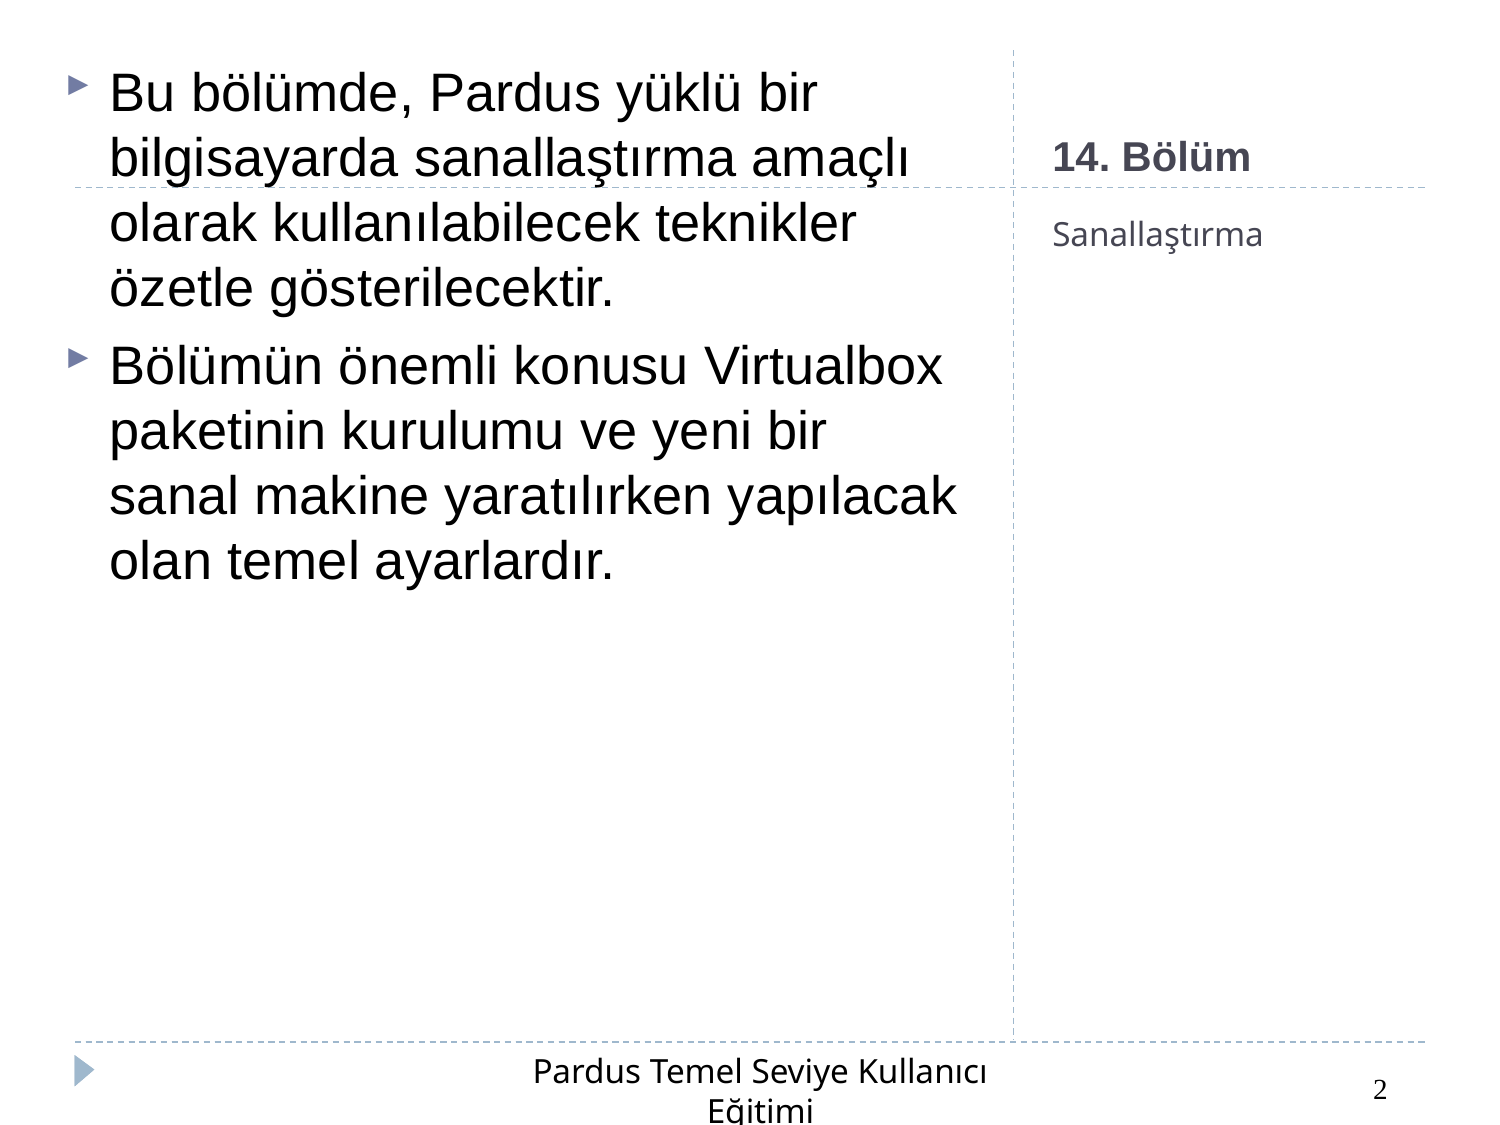

Bu bölümde, Pardus yüklü bir bilgisayarda sanallaştırma amaçlı olarak kullanılabilecek teknikler özetle gösterilecektir.
Bölümün önemli konusu Virtualbox paketinin kurulumu ve yeni bir sanal makine yaratılırken yapılacak olan temel ayarlardır.
# 14. Bölüm
Sanallaştırma